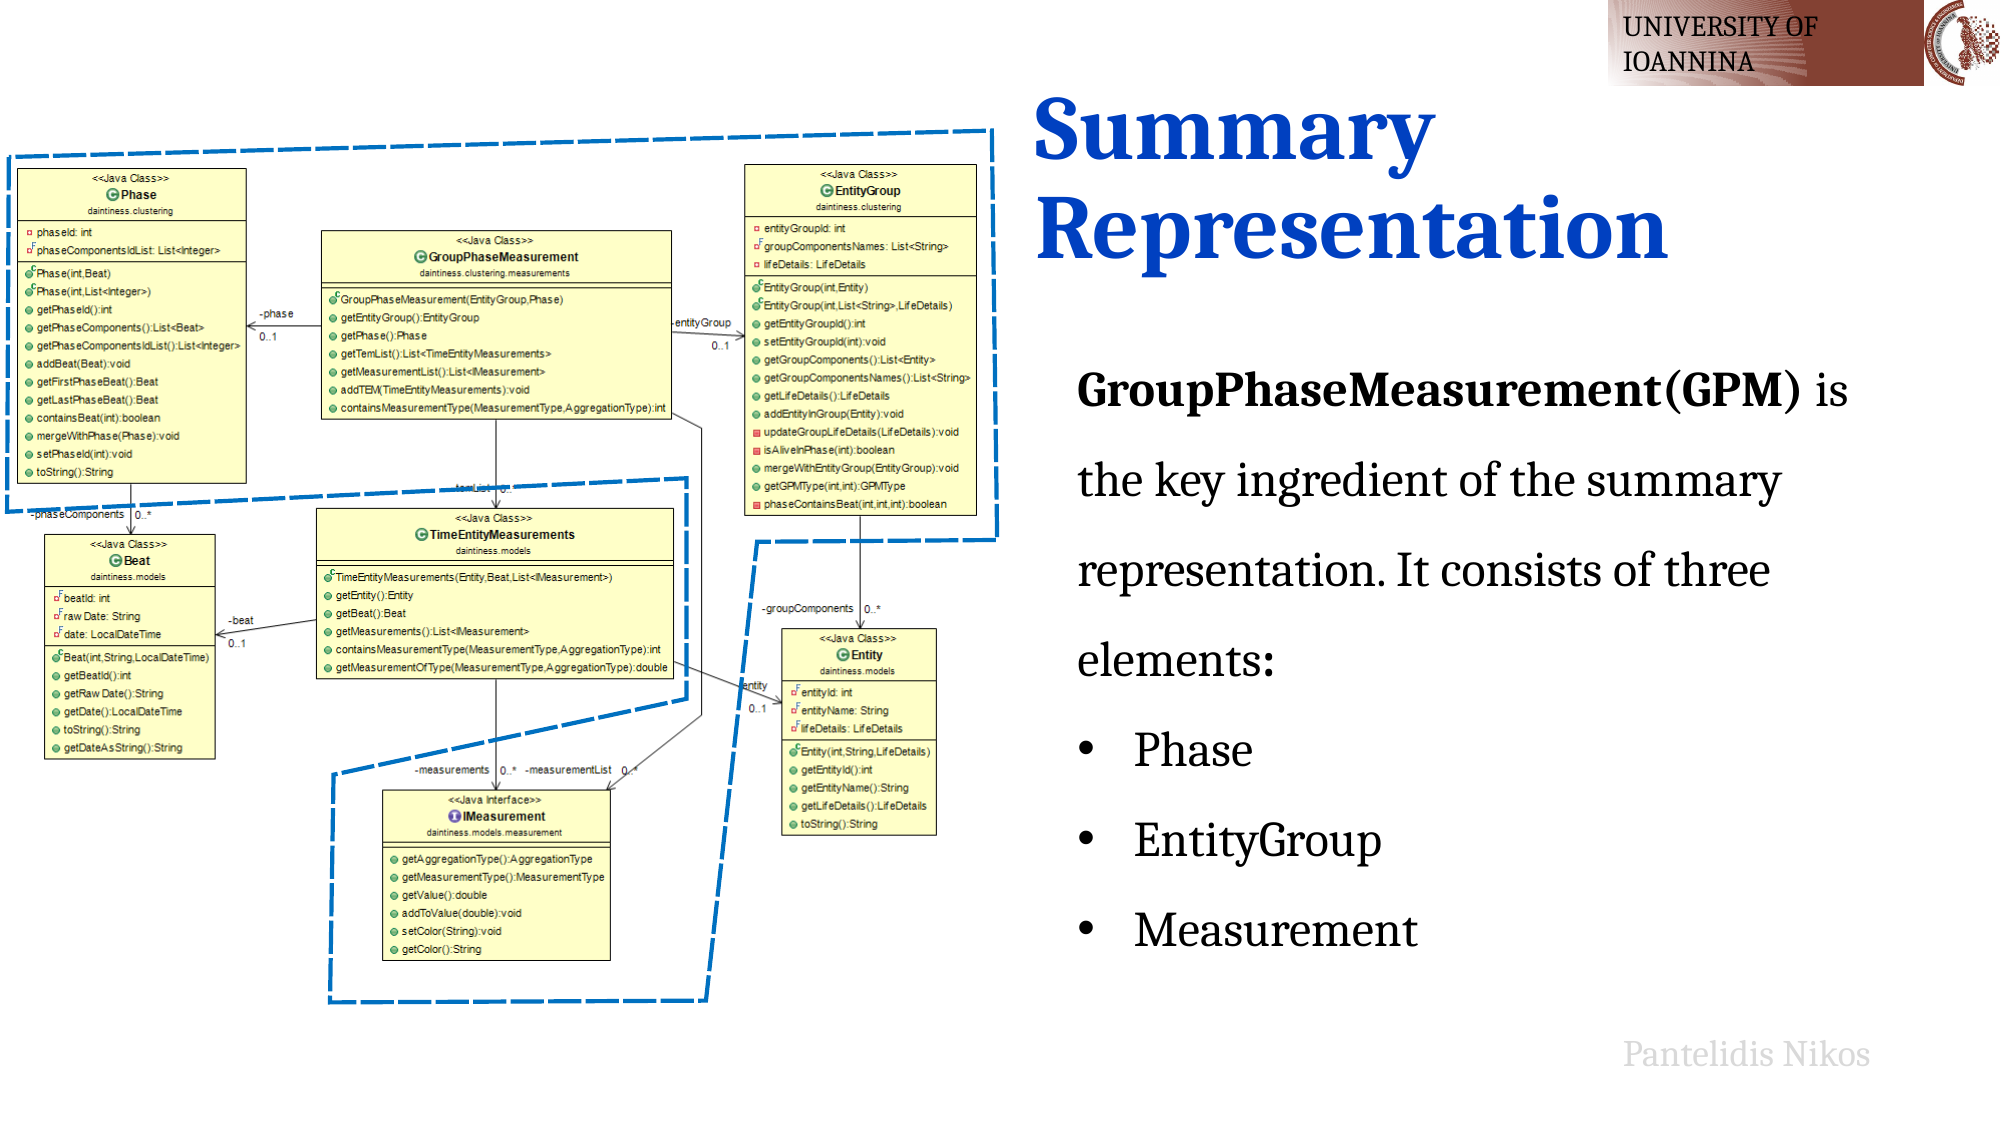

Summary Representation
GroupPhaseMeasurement(GPM) is the key ingredient of the summary representation. It consists of three elements:
Phase
EntityGroup
Measurement